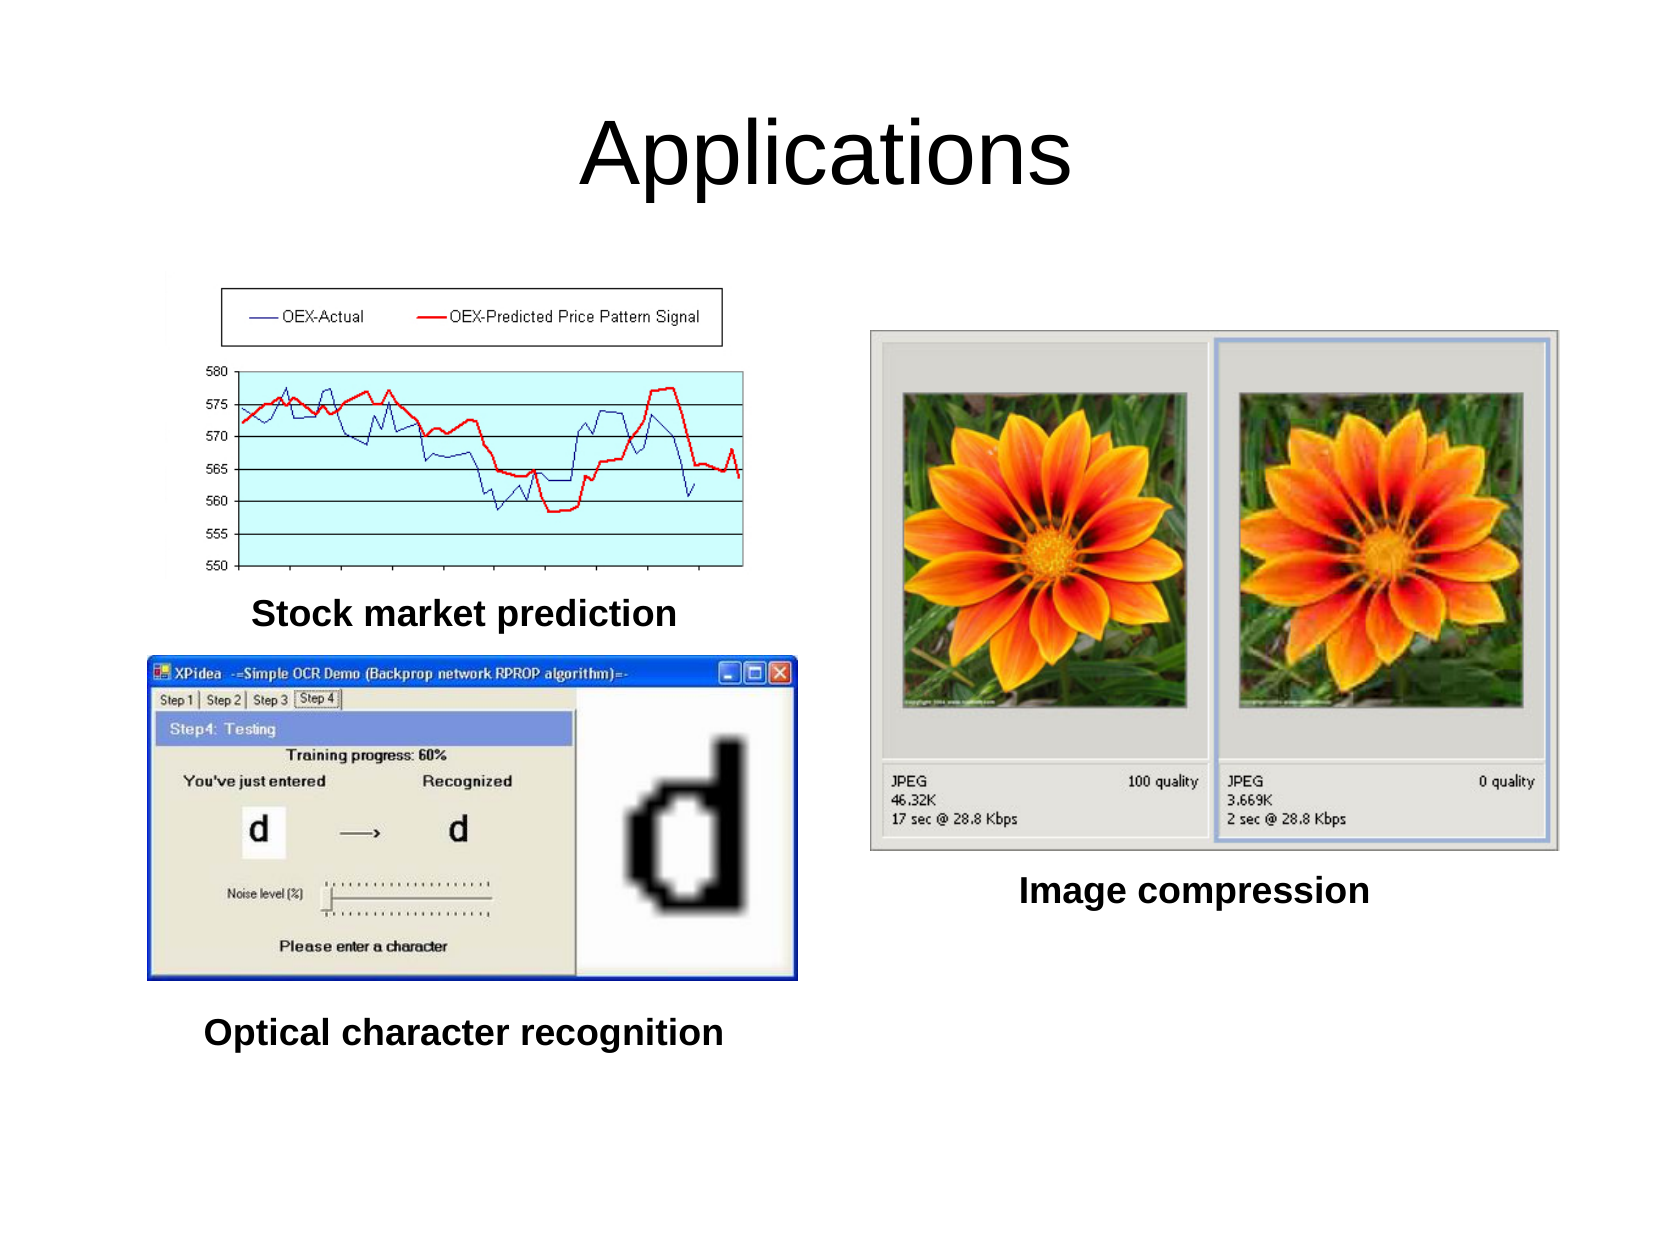

# Applications
Stock market prediction
Image compression
Optical character recognition